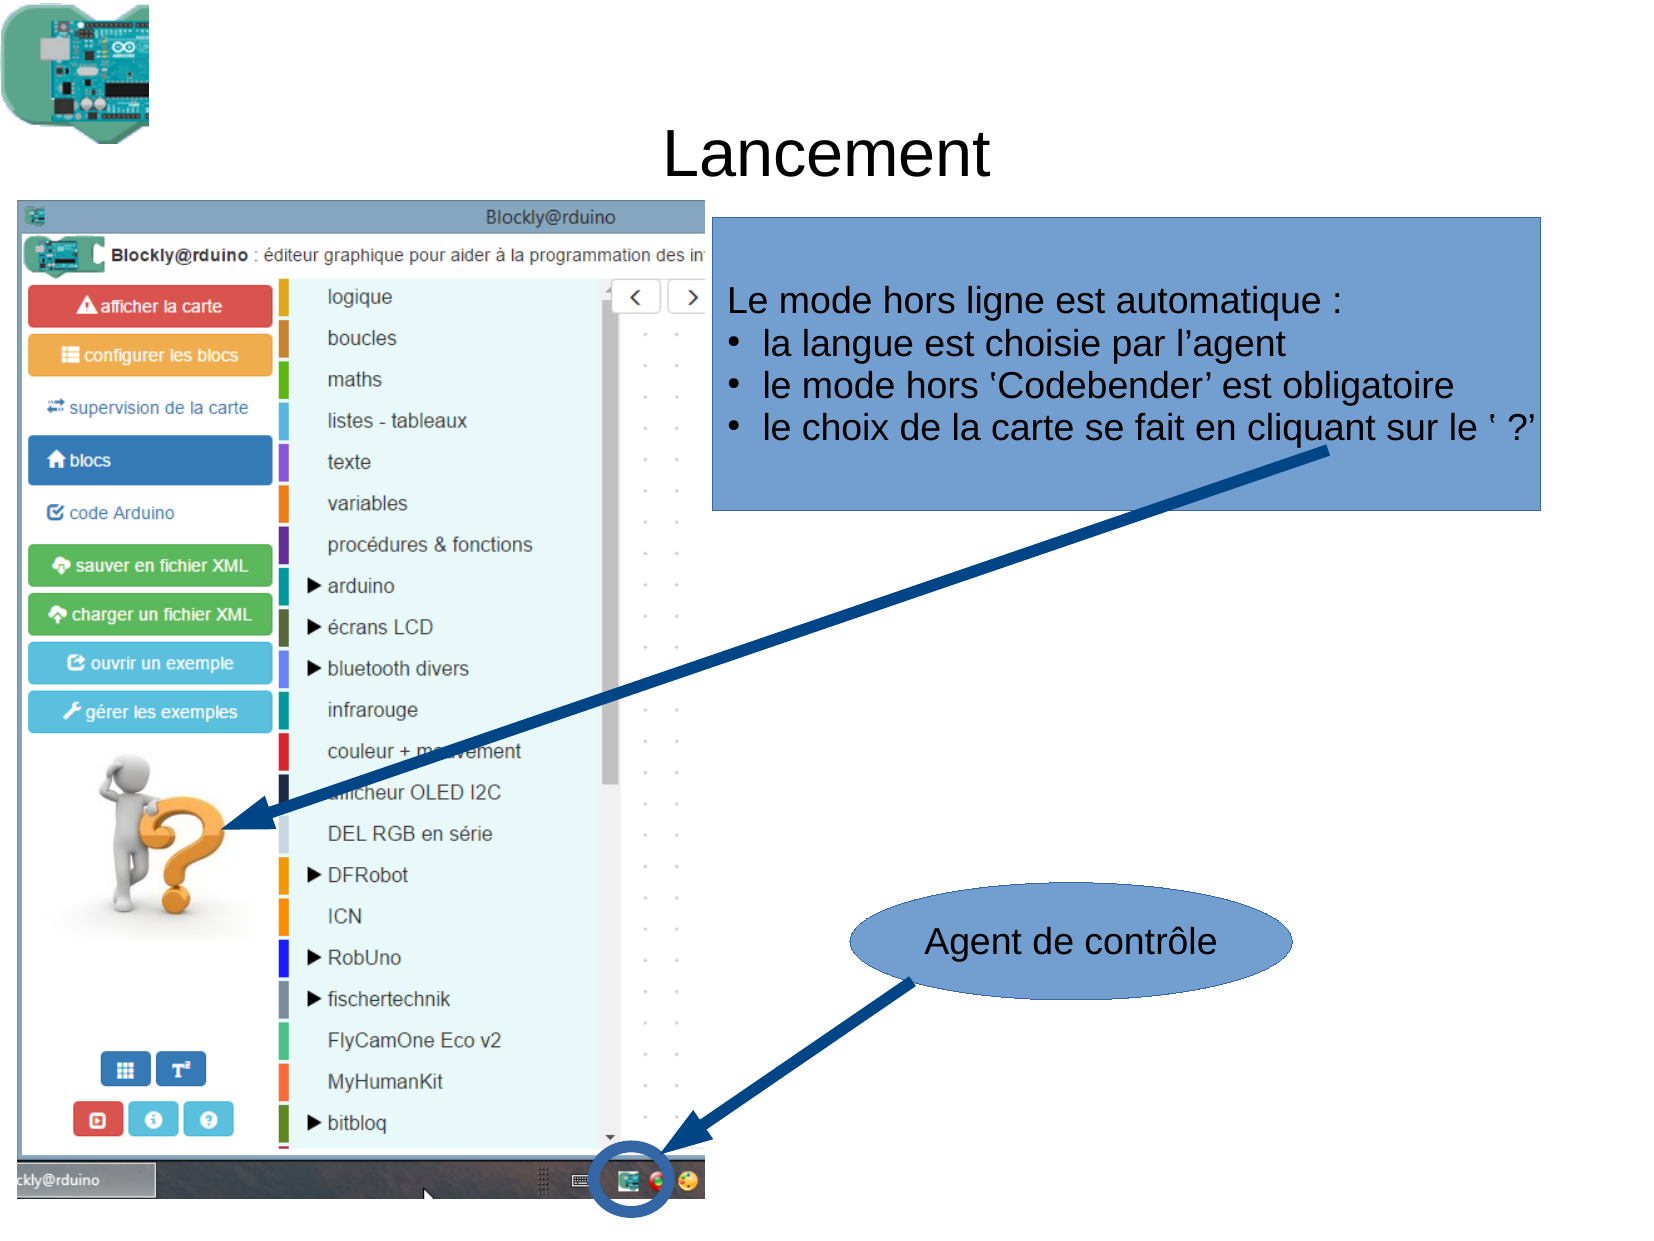

# Lancement
Le mode hors ligne est automatique :
la langue est choisie par l’agent
le mode hors ‛Codebender’ est obligatoire
le choix de la carte se fait en cliquant sur le ‛ ?’
Agent de contrôle